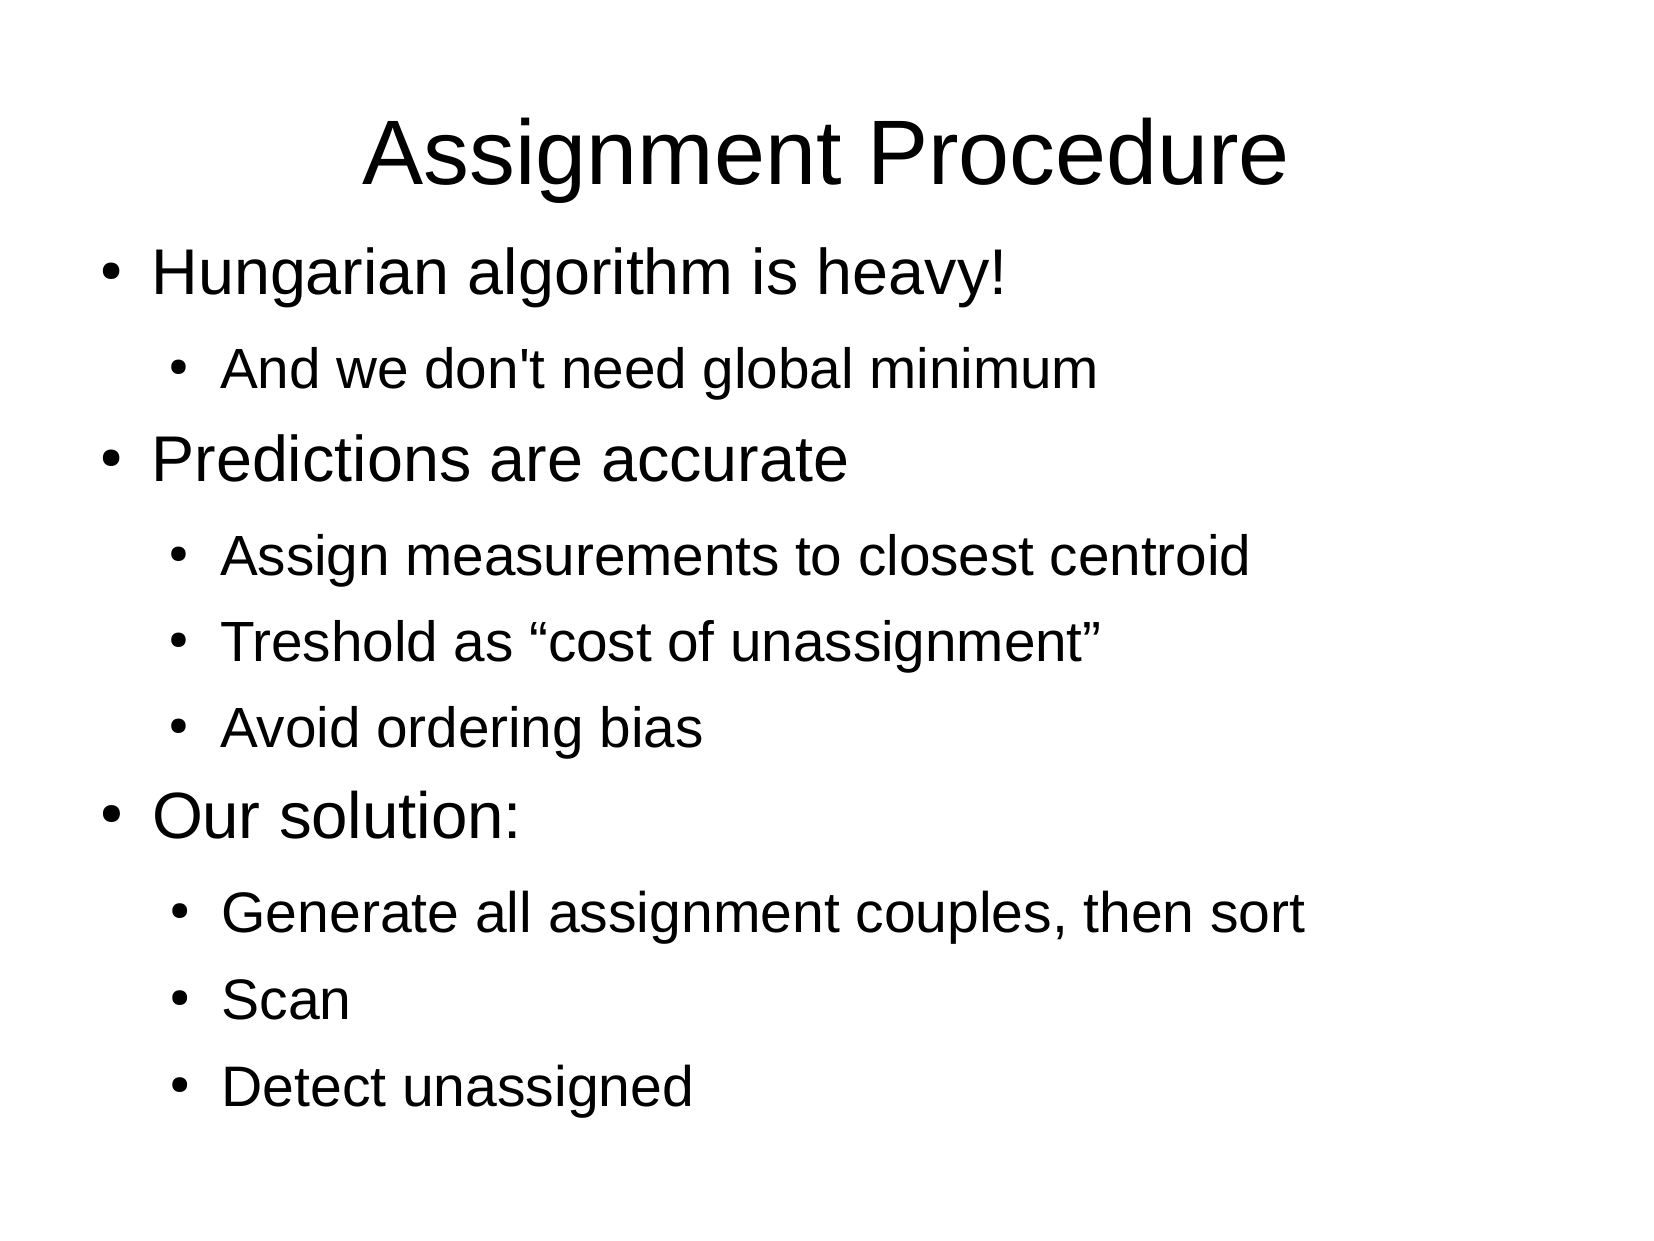

# Assignment Procedure
Hungarian algorithm is heavy!
And we don't need global minimum
Predictions are accurate
Assign measurements to closest centroid
Treshold as “cost of unassignment”
Avoid ordering bias
Our solution:
Generate all assignment couples, then sort
Scan
Detect unassigned